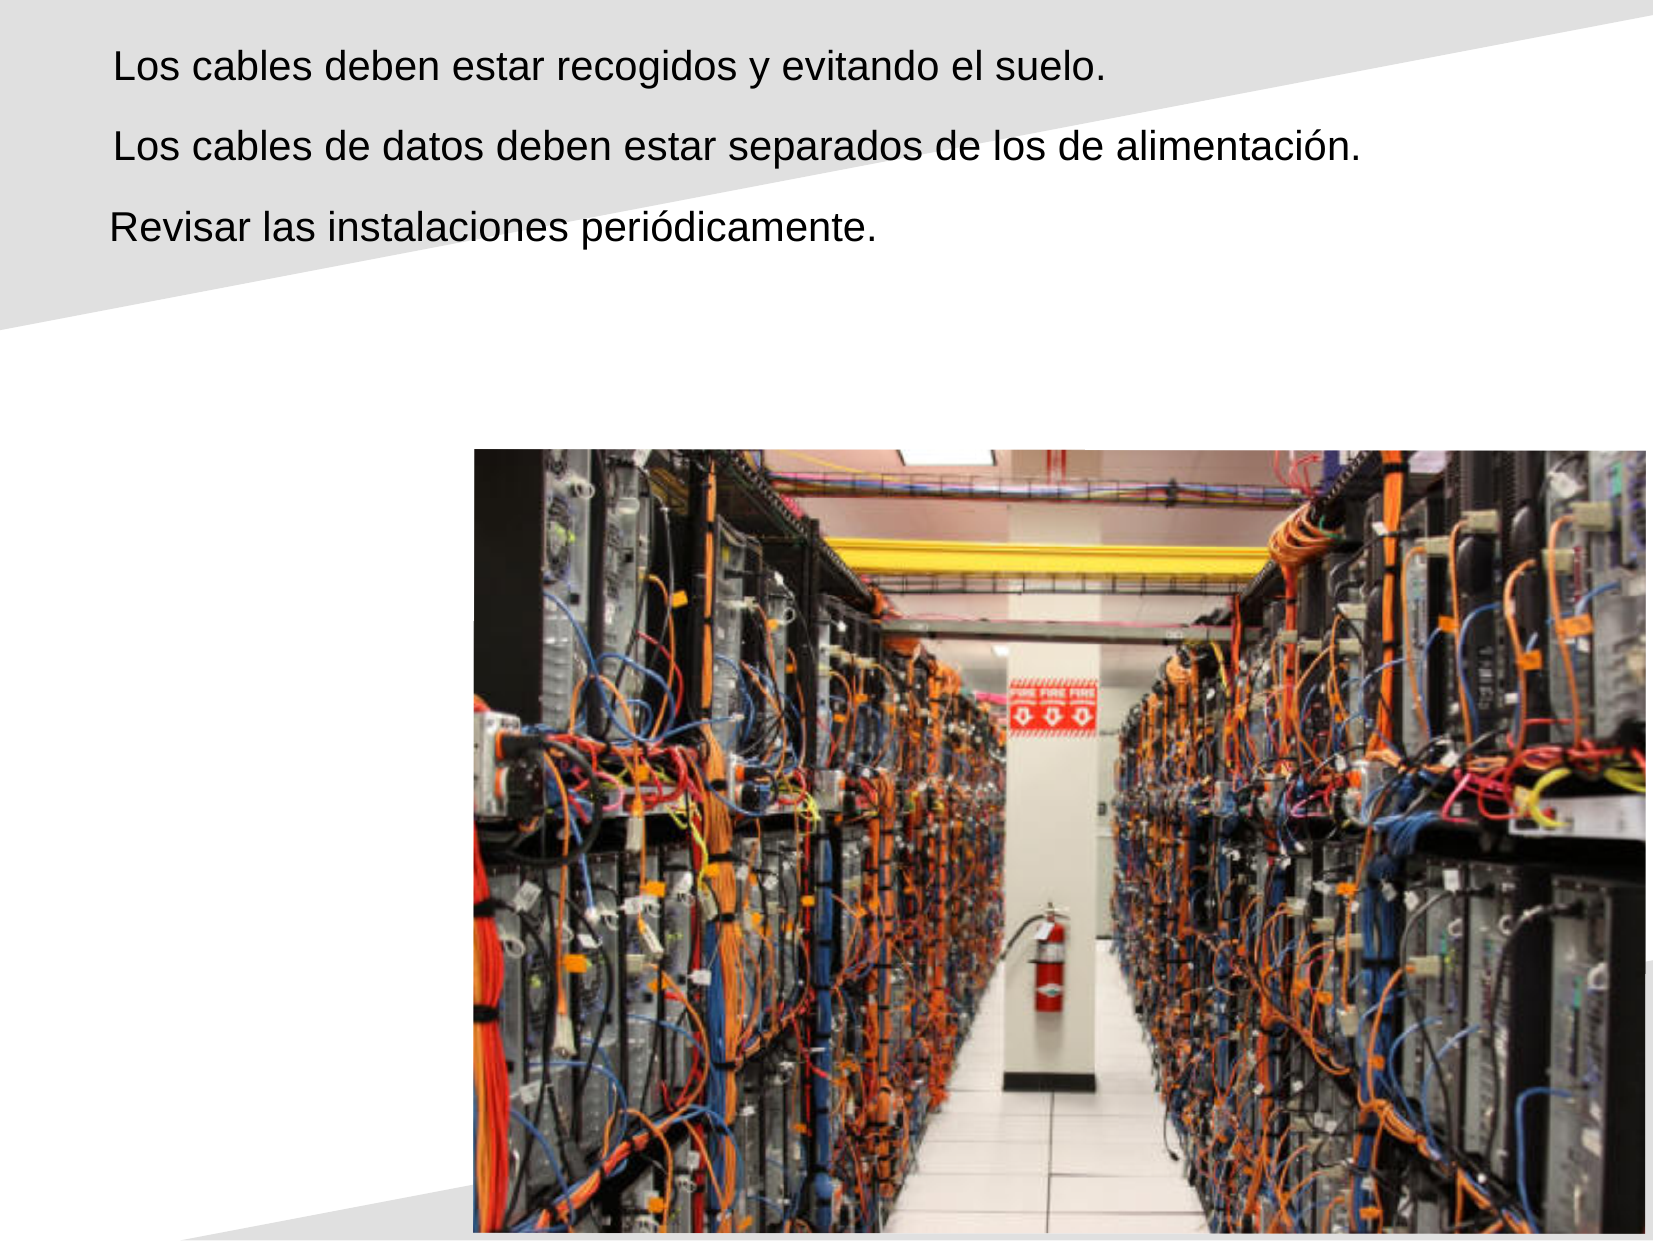

Los cables deben estar recogidos y evitando el suelo.
Los cables de datos deben estar separados de los de alimentación.
Revisar las instalaciones periódicamente.
2